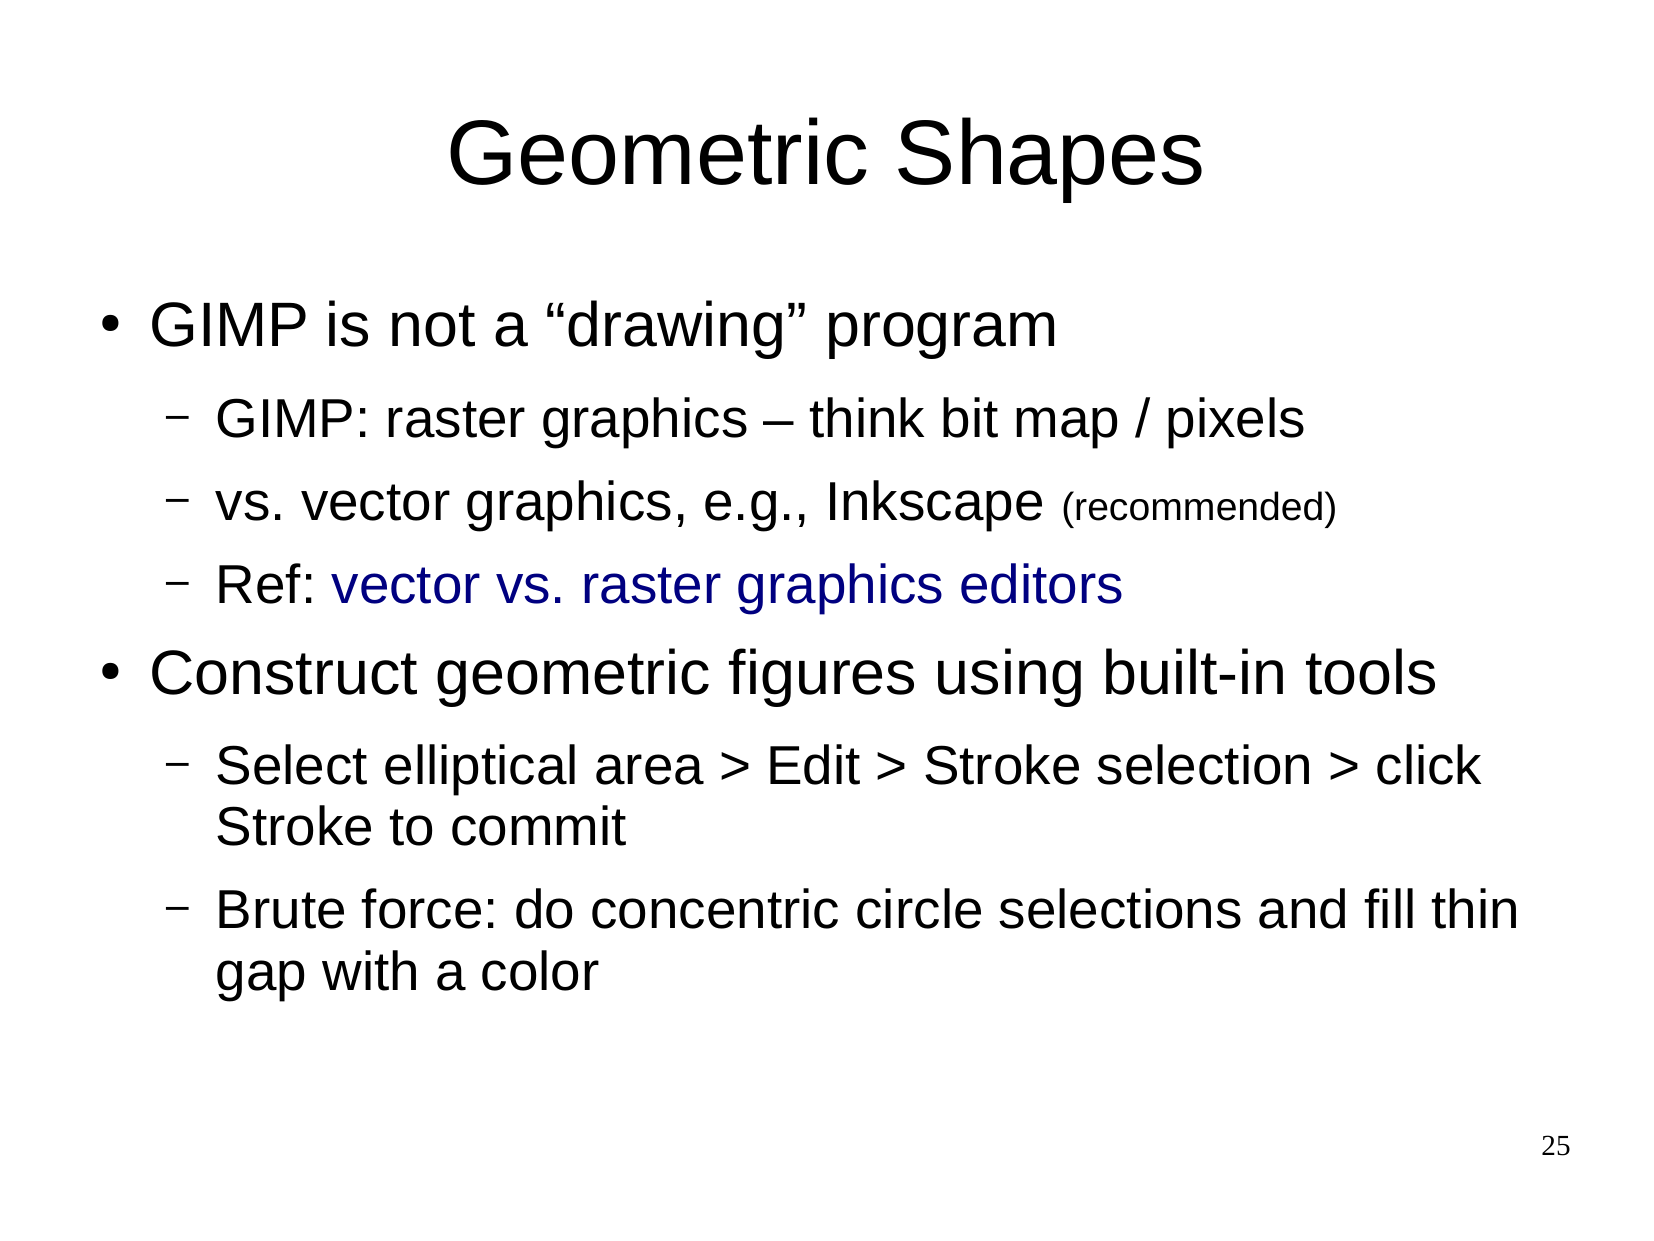

# Geometric Shapes
GIMP is not a “drawing” program
GIMP: raster graphics – think bit map / pixels
vs. vector graphics, e.g., Inkscape (recommended)
Ref: vector vs. raster graphics editors
Construct geometric figures using built-in tools
Select elliptical area > Edit > Stroke selection > click Stroke to commit
Brute force: do concentric circle selections and fill thin gap with a color
25